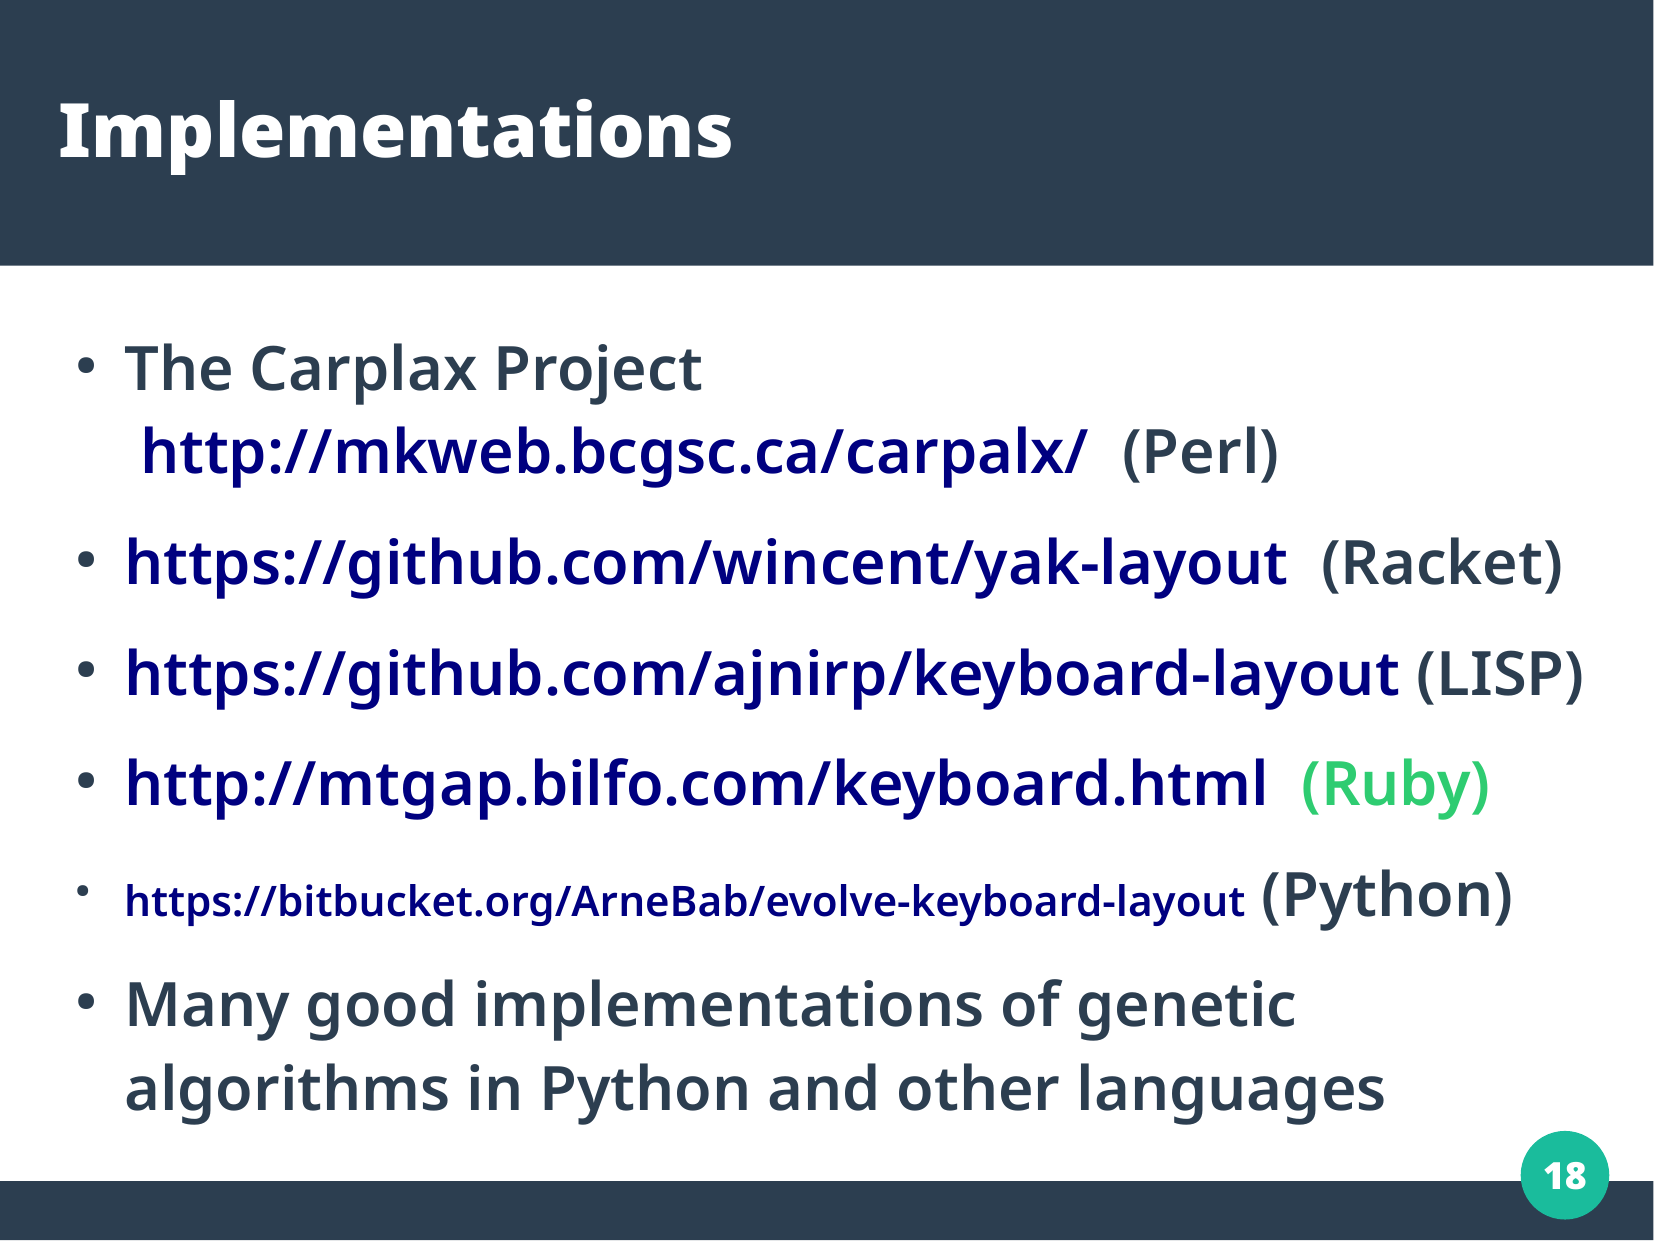

# Implementations
The Carplax Project
 http://mkweb.bcgsc.ca/carpalx/ (Perl)
https://github.com/wincent/yak-layout (Racket)
https://github.com/ajnirp/keyboard-layout (LISP)
http://mtgap.bilfo.com/keyboard.html (Ruby)
https://bitbucket.org/ArneBab/evolve-keyboard-layout (Python)
Many good implementations of genetic algorithms in Python and other languages
18